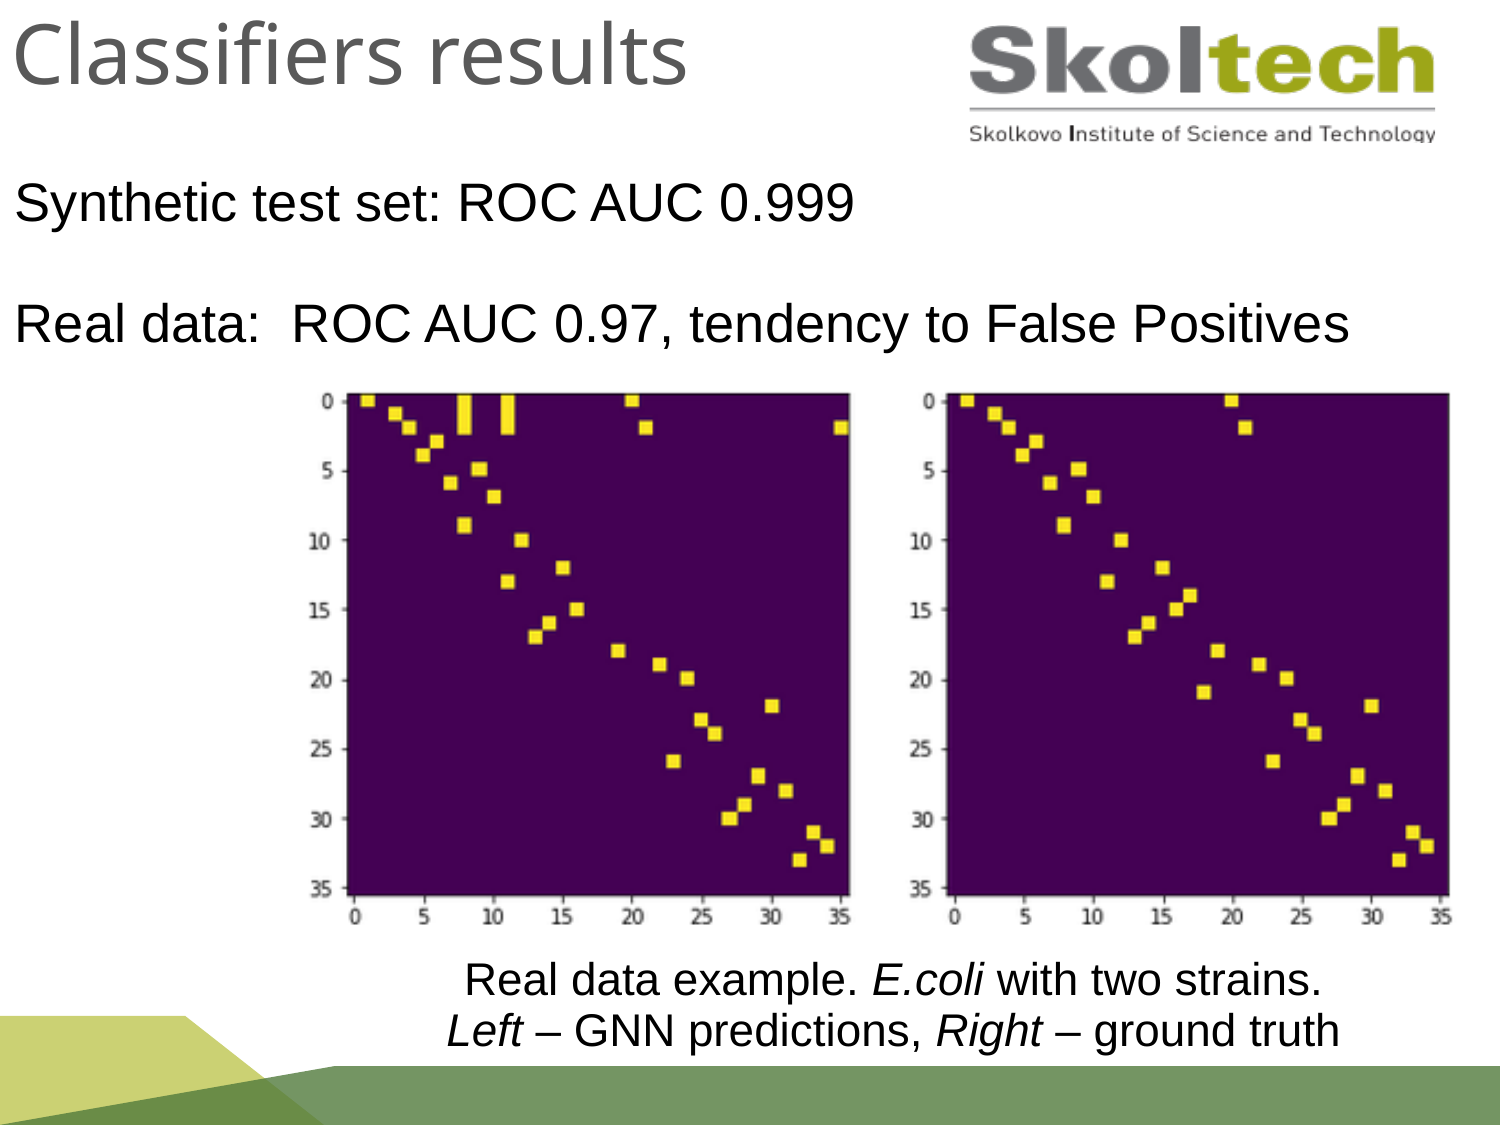

Classifiers results
Synthetic test set: ROC AUC 0.999
Real data: ROC AUC 0.97, tendency to False Positives
Real data example. E.coli with two strains.
Left – GNN predictions, Right – ground truth